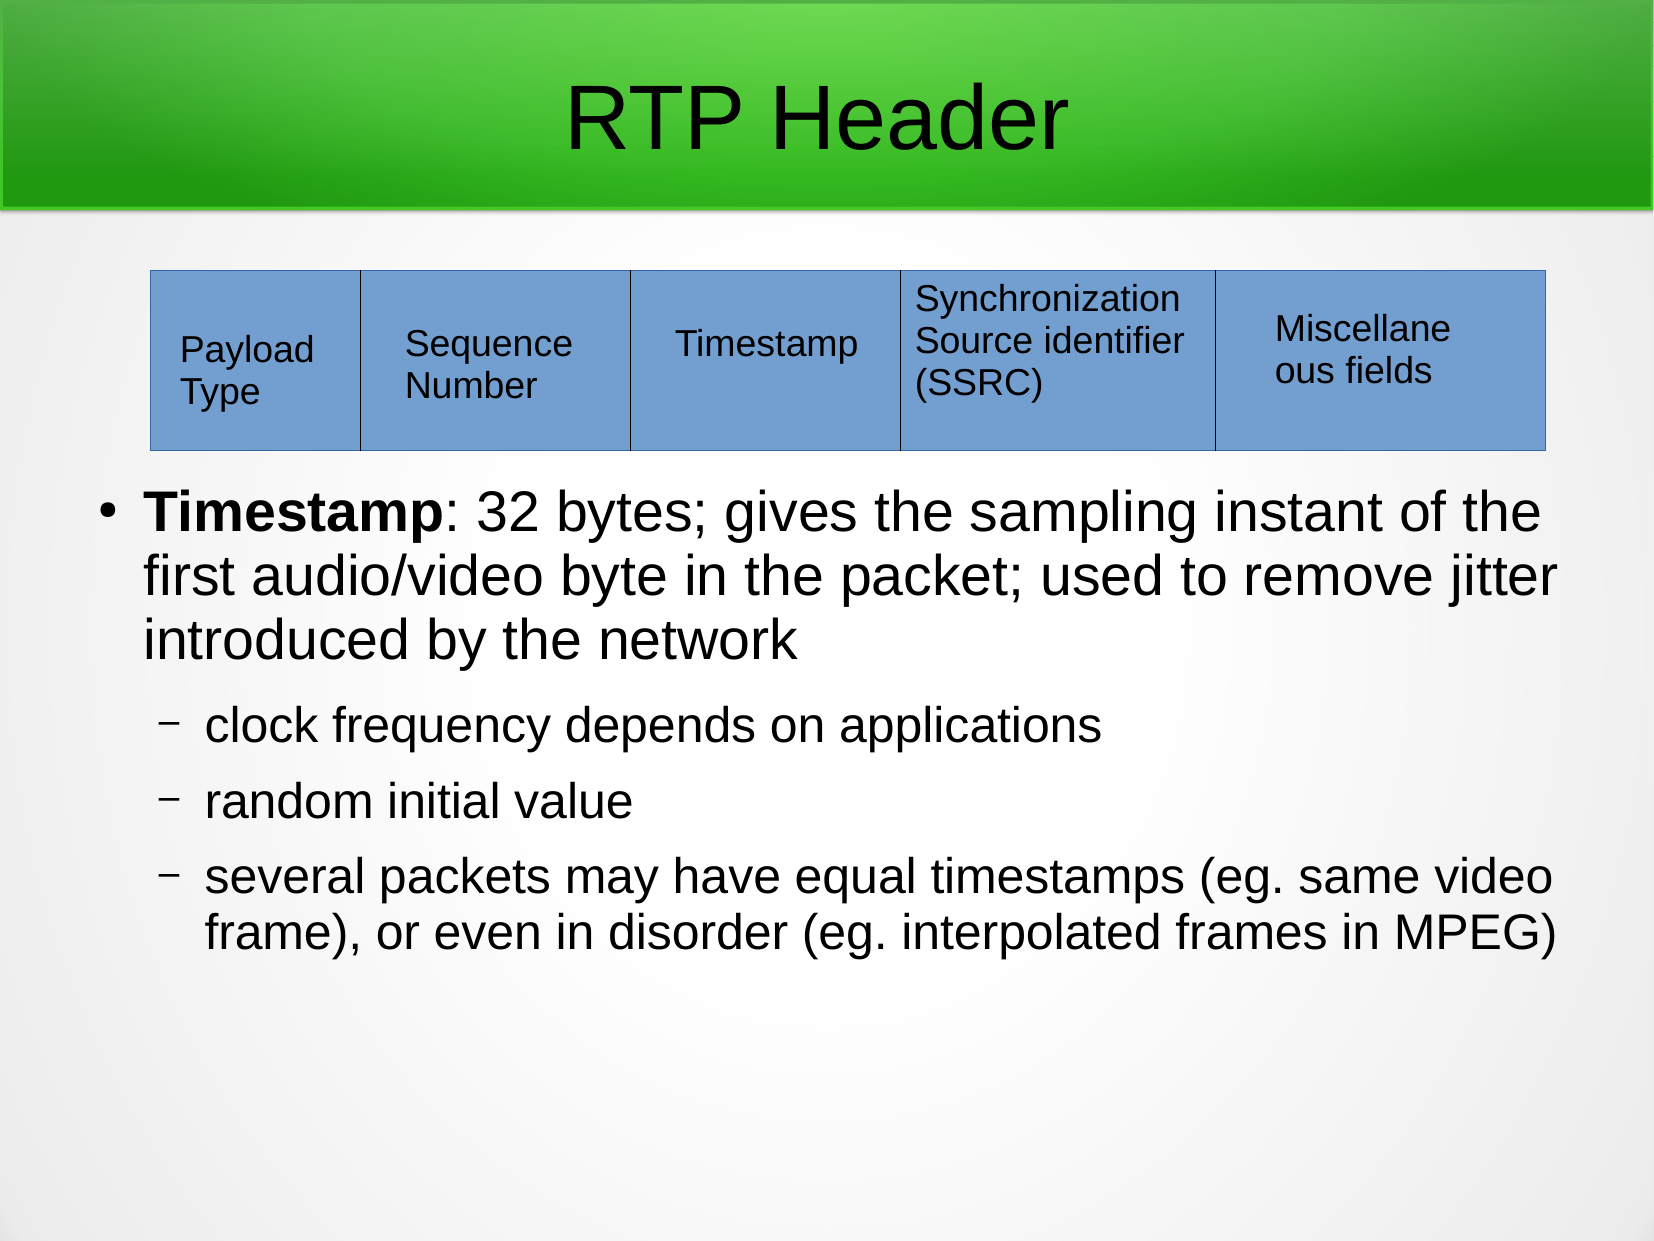

# RTP Header
Synchronization Source identifier (SSRC)
Miscellaneous fields
Sequence Number
Timestamp
Payload Type
Timestamp: 32 bytes; gives the sampling instant of the first audio/video byte in the packet; used to remove jitter introduced by the network
clock frequency depends on applications
random initial value
several packets may have equal timestamps (eg. same video frame), or even in disorder (eg. interpolated frames in MPEG)